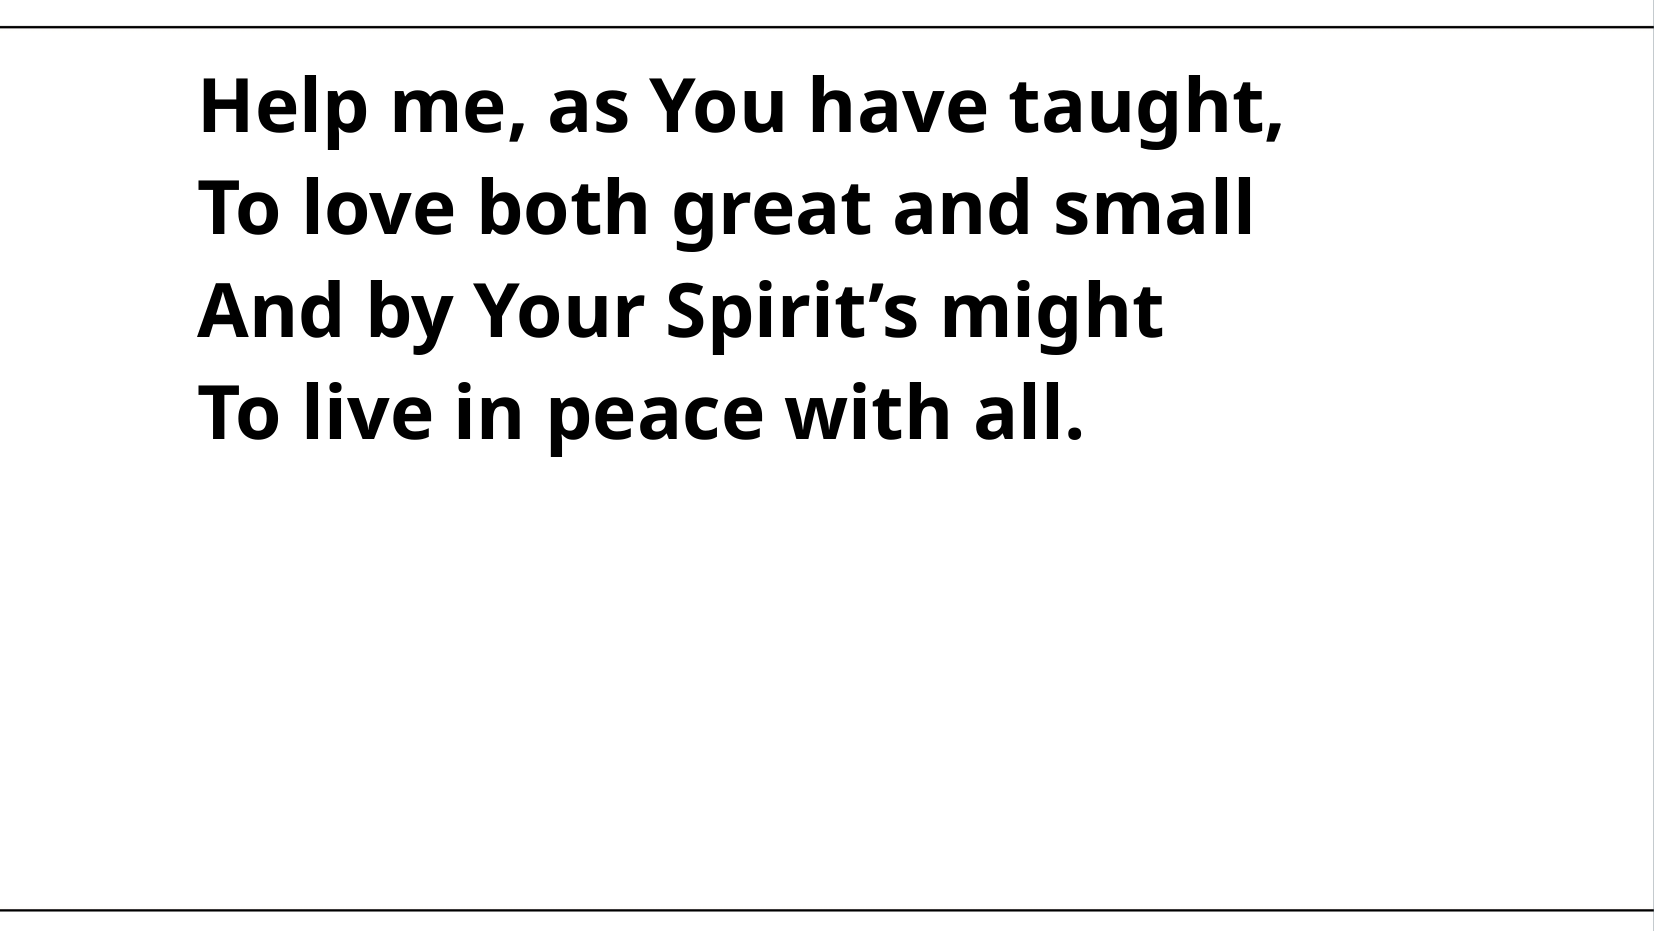

Help me, as You have taught,
 To love both great and small
 And by Your Spirit’s might
 To live in peace with all.